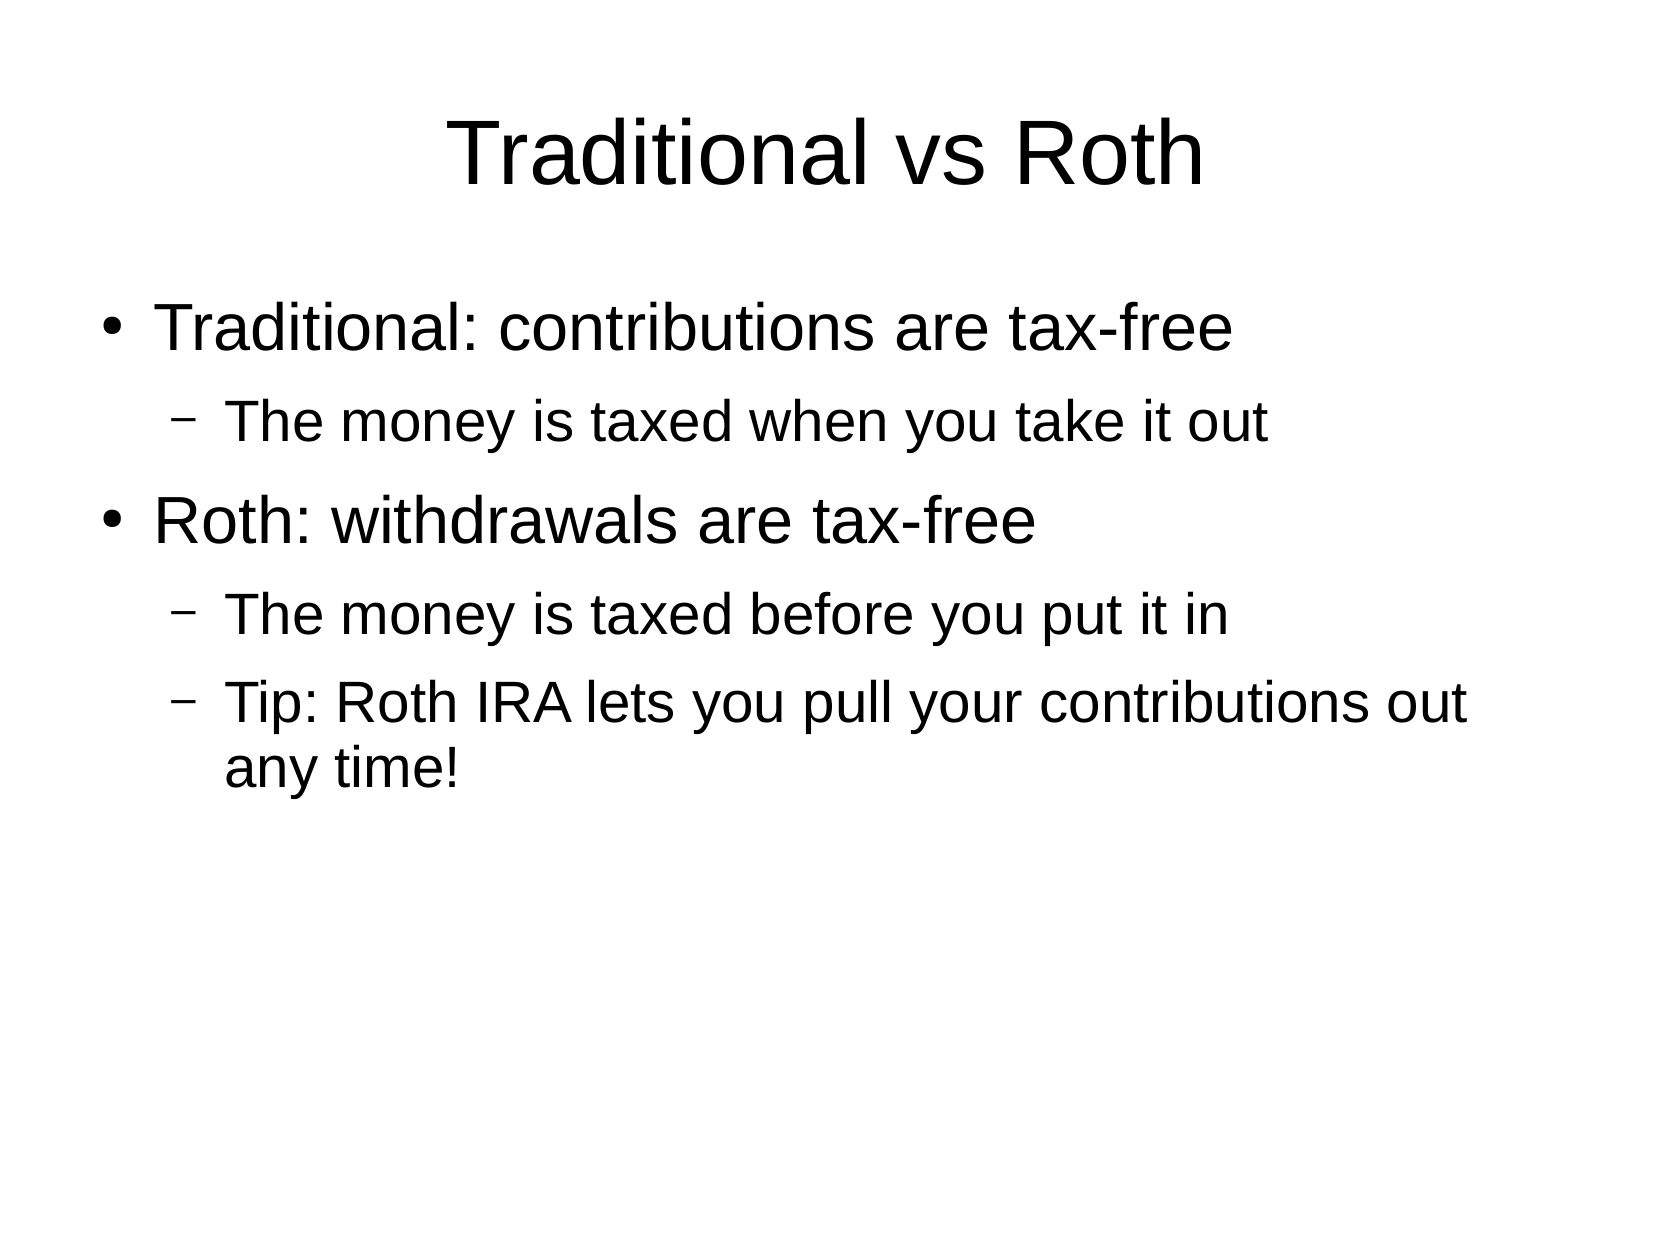

# Traditional vs Roth
Traditional: contributions are tax-free
The money is taxed when you take it out
Roth: withdrawals are tax-free
The money is taxed before you put it in
Tip: Roth IRA lets you pull your contributions out any time!